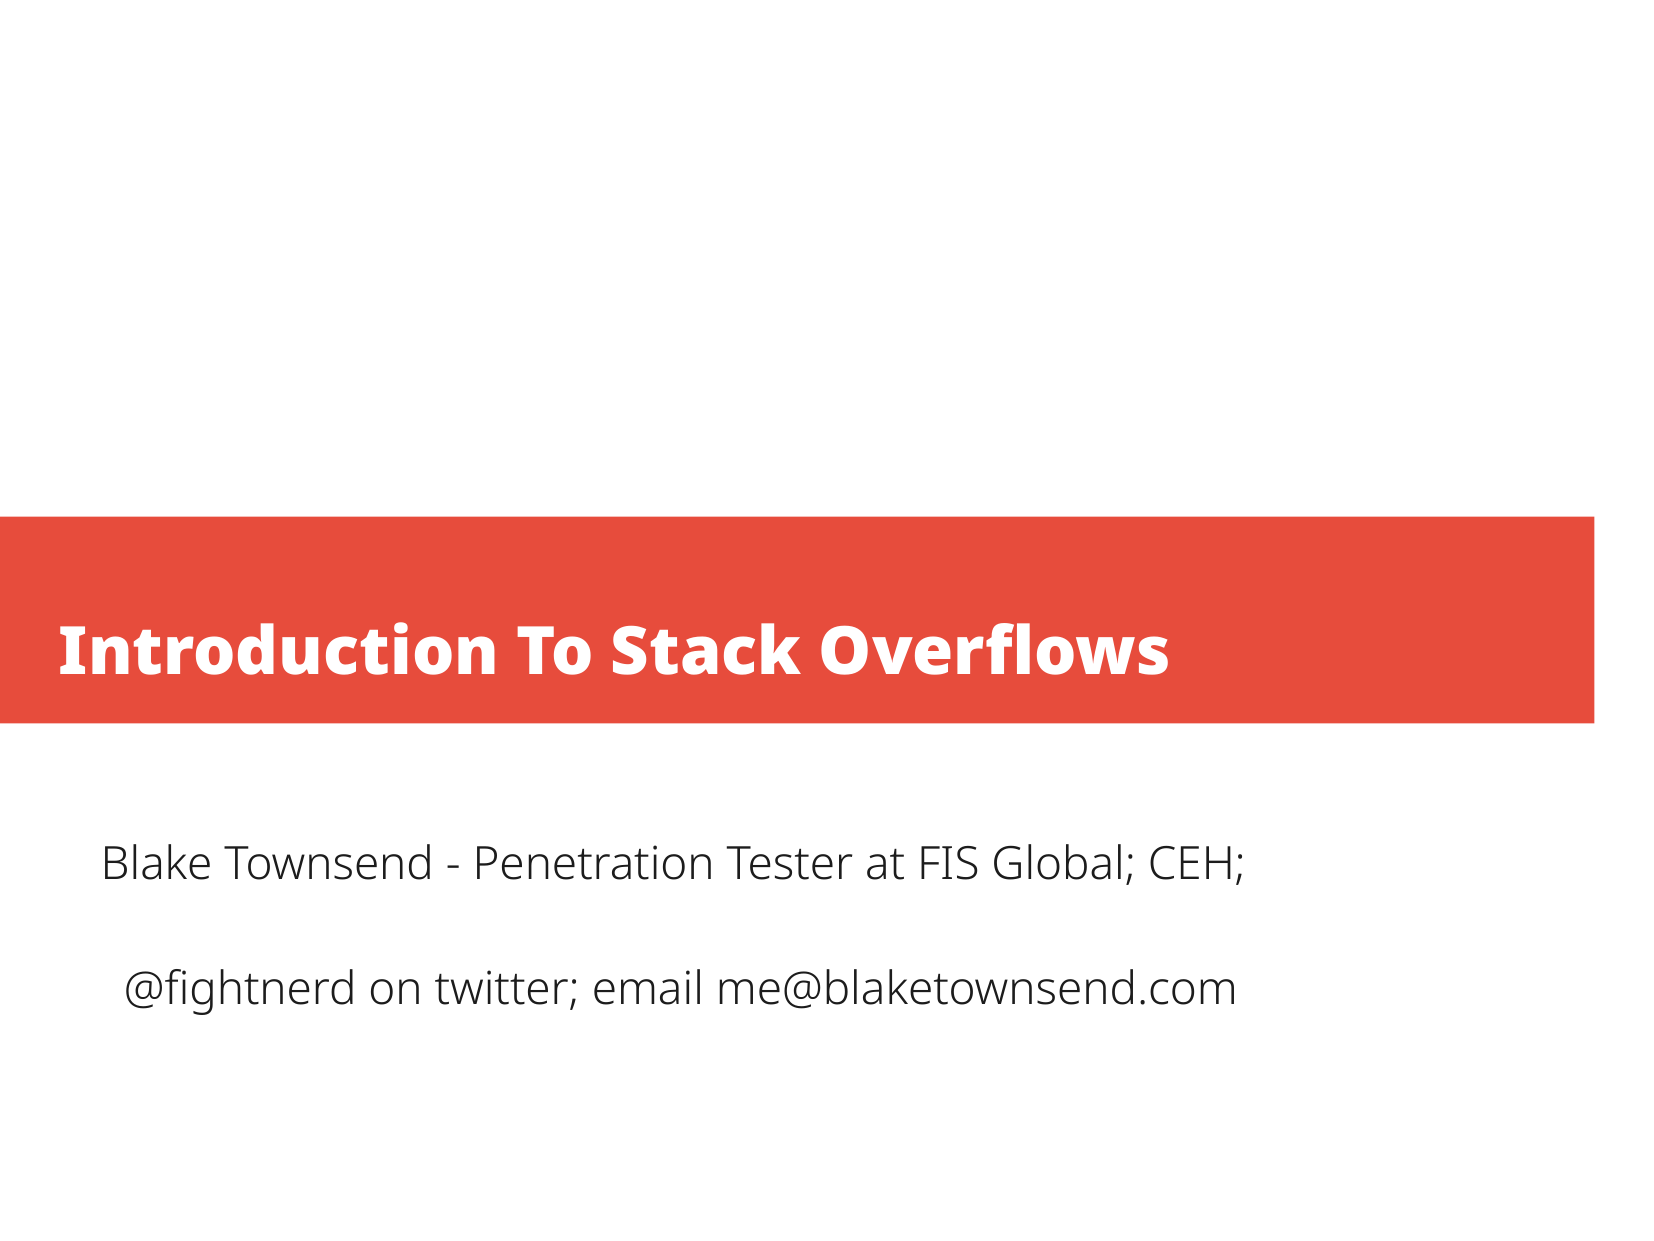

# Introduction To Stack Overflows
 Blake Townsend - Penetration Tester at FIS Global; CEH;
@fightnerd on twitter; email me@blaketownsend.com